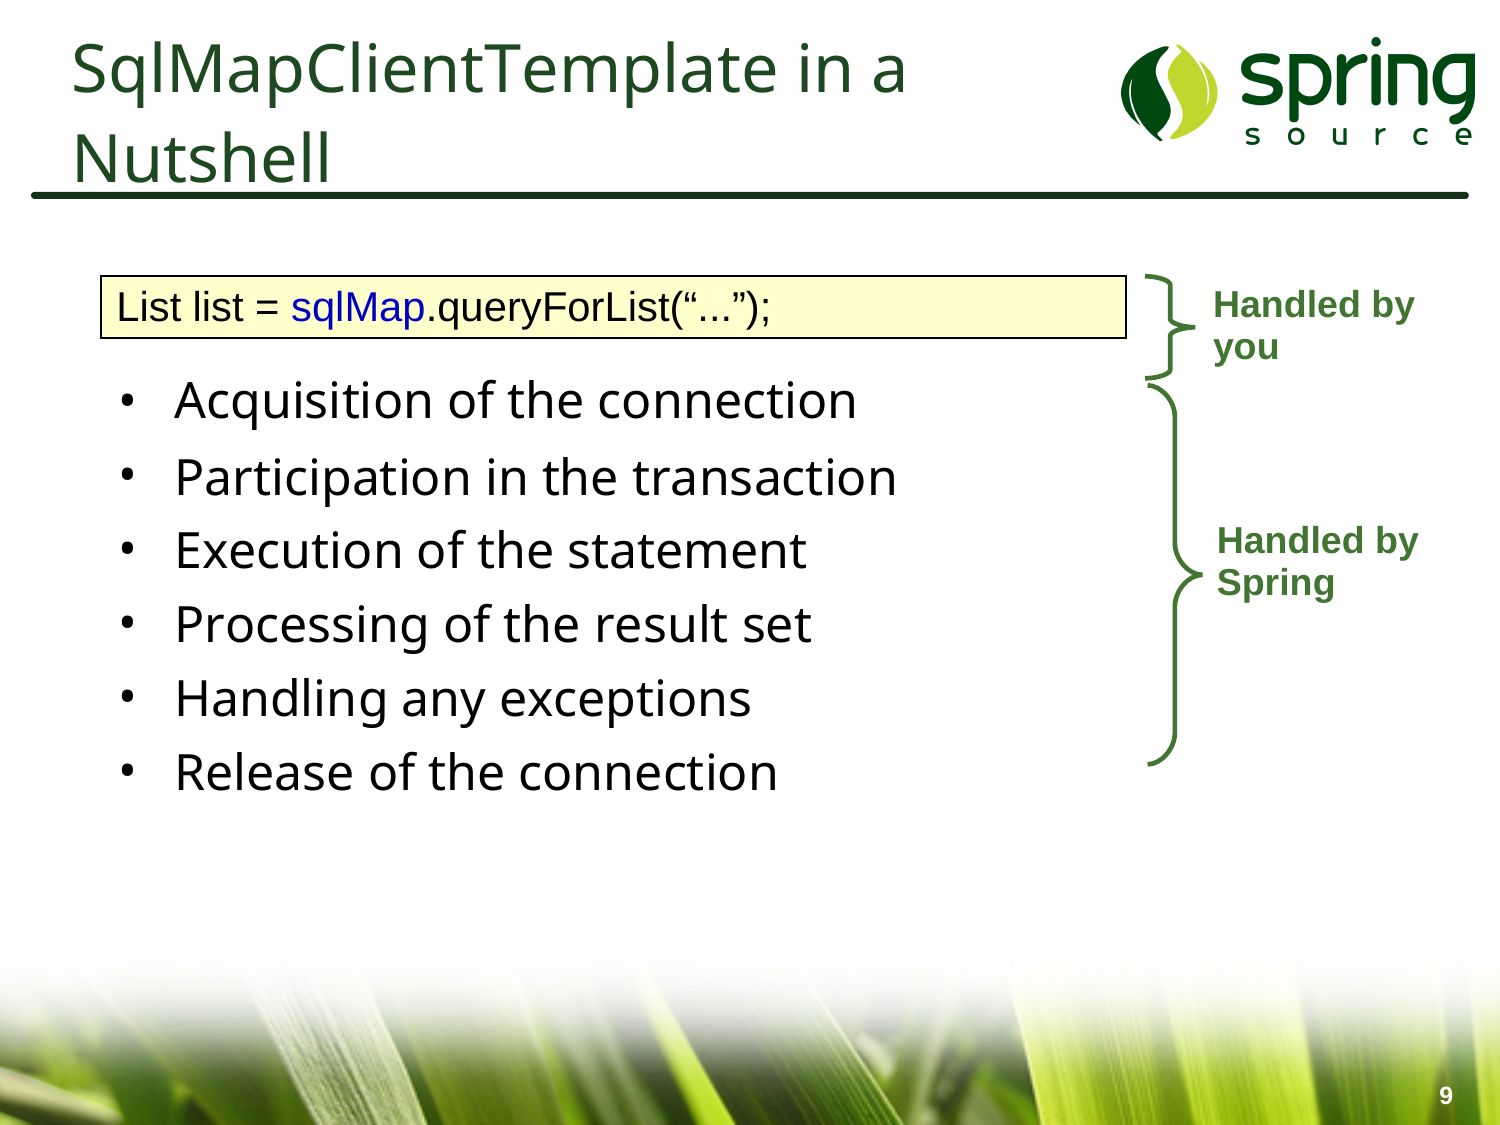

SqlMapClientTemplate in a Nutshell
Handled by you
List list = sqlMap.queryForList(“...”);
Acquisition of the connection
Participation in the transaction
Execution of the statement
Processing of the result set
Handling any exceptions
Release of the connection
Handled by Spring
#